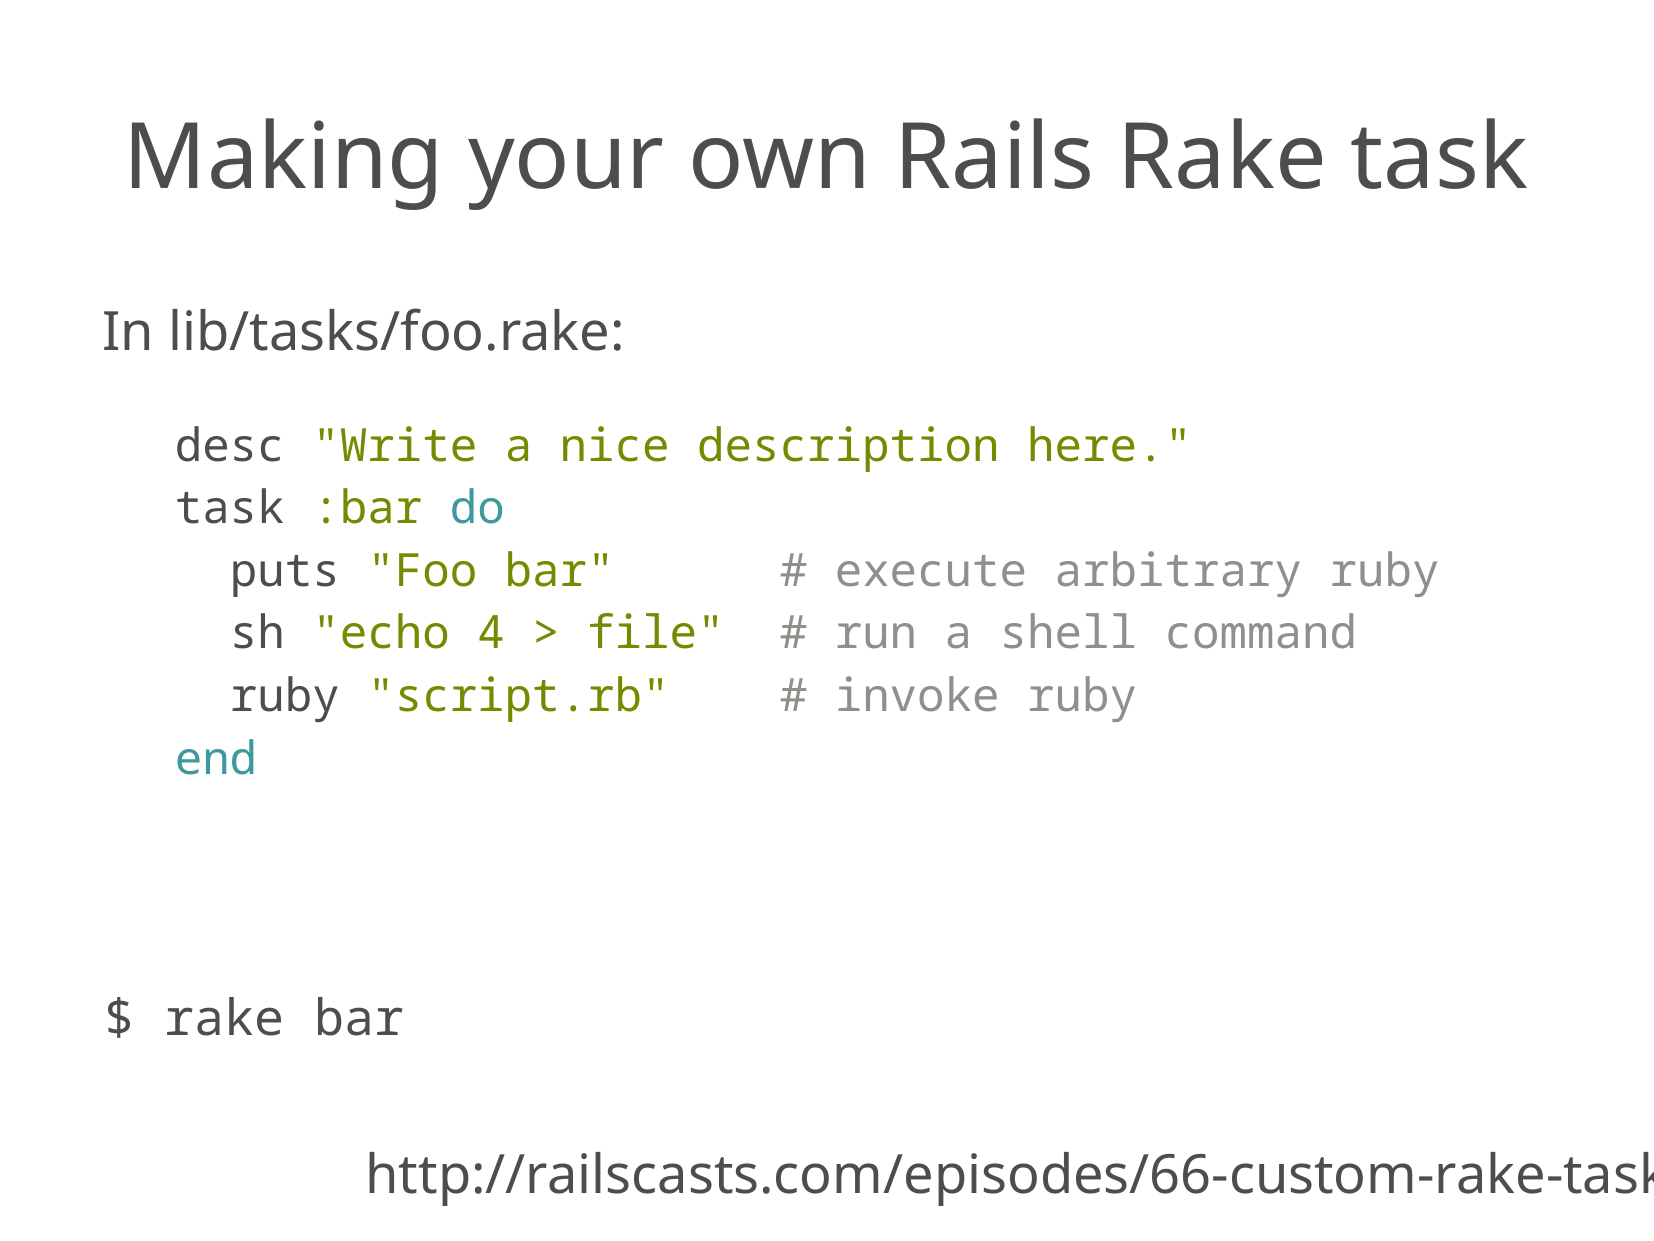

# Making your own Rails Rake task
In lib/tasks/foo.rake:
 desc "Write a nice description here."
 task :bar do
 puts "Foo bar" # execute arbitrary ruby
 sh "echo 4 > file" # run a shell command
 ruby "script.rb" # invoke ruby
 end
$ rake bar
http://railscasts.com/episodes/66-custom-rake-tasks